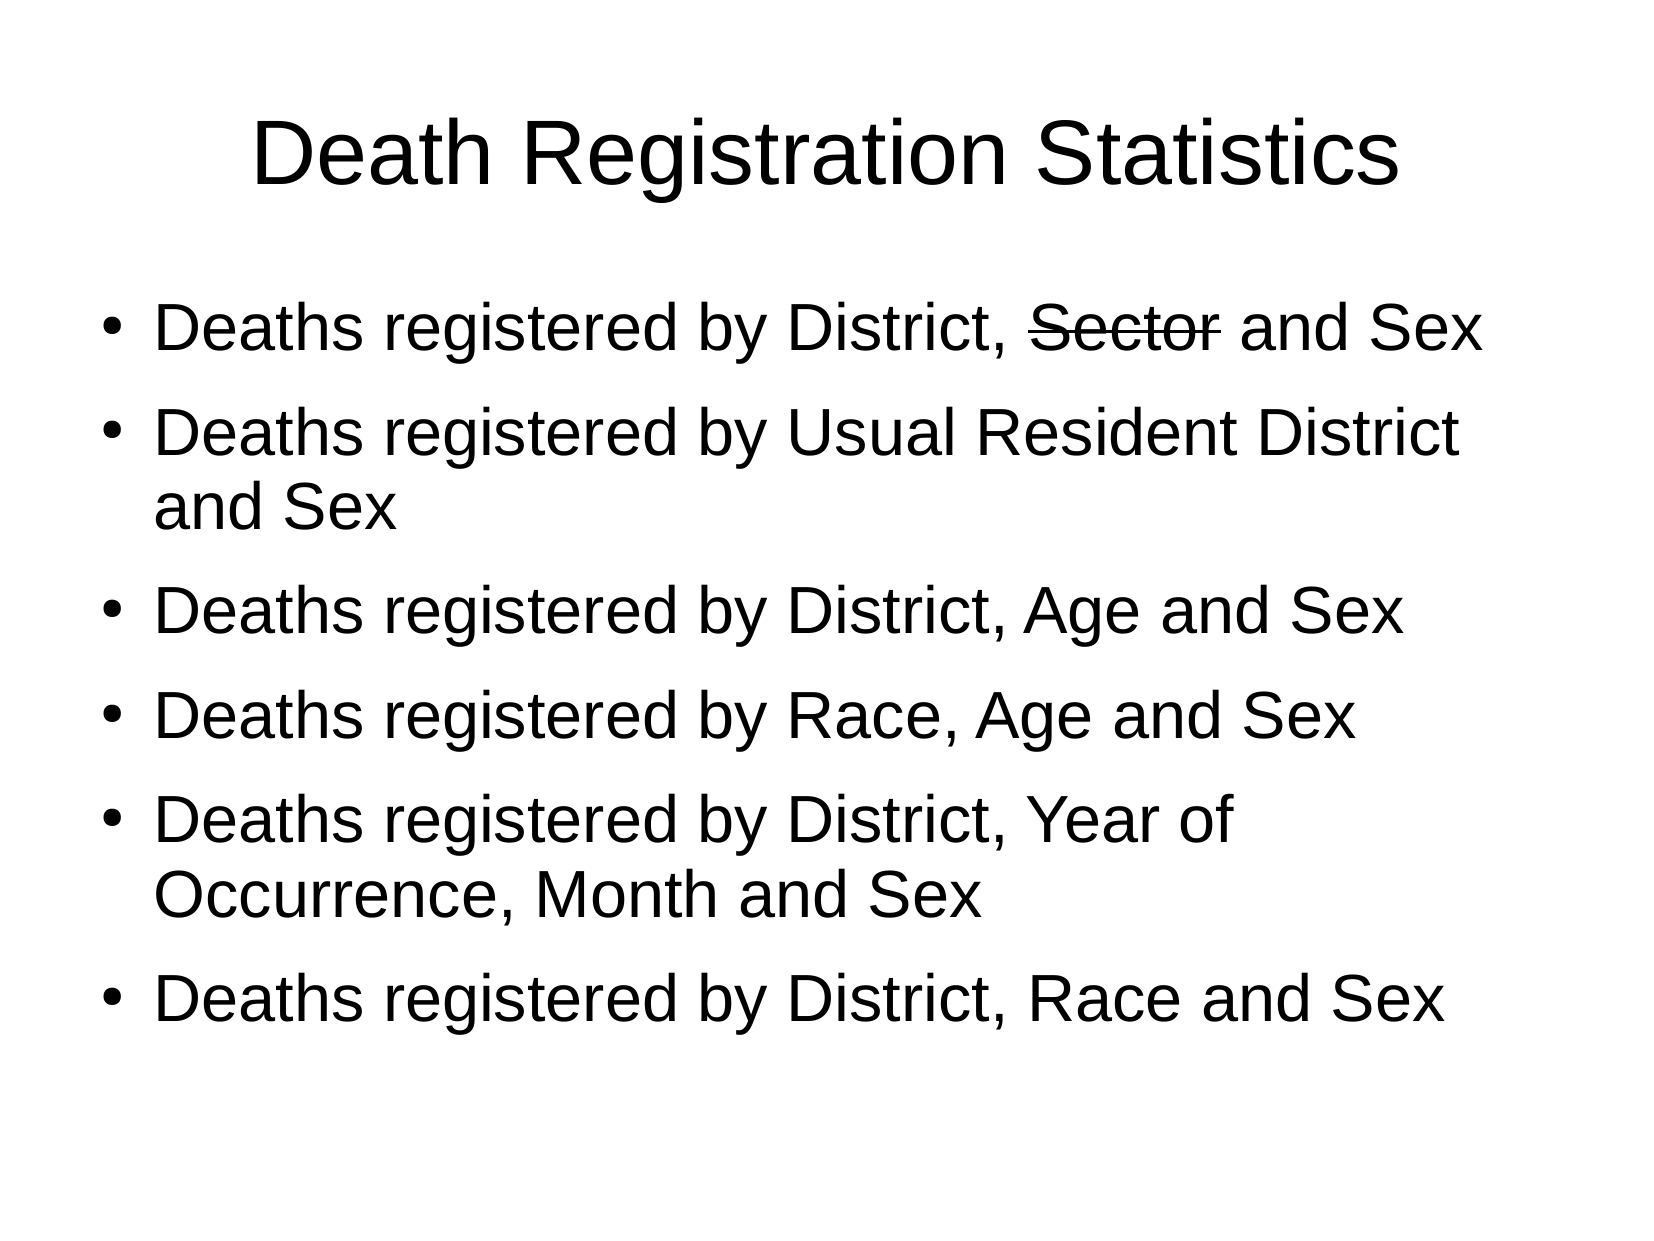

# Death Registration Statistics
Deaths registered by District, Sector and Sex
Deaths registered by Usual Resident District and Sex
Deaths registered by District, Age and Sex
Deaths registered by Race, Age and Sex
Deaths registered by District, Year of Occurrence, Month and Sex
Deaths registered by District, Race and Sex